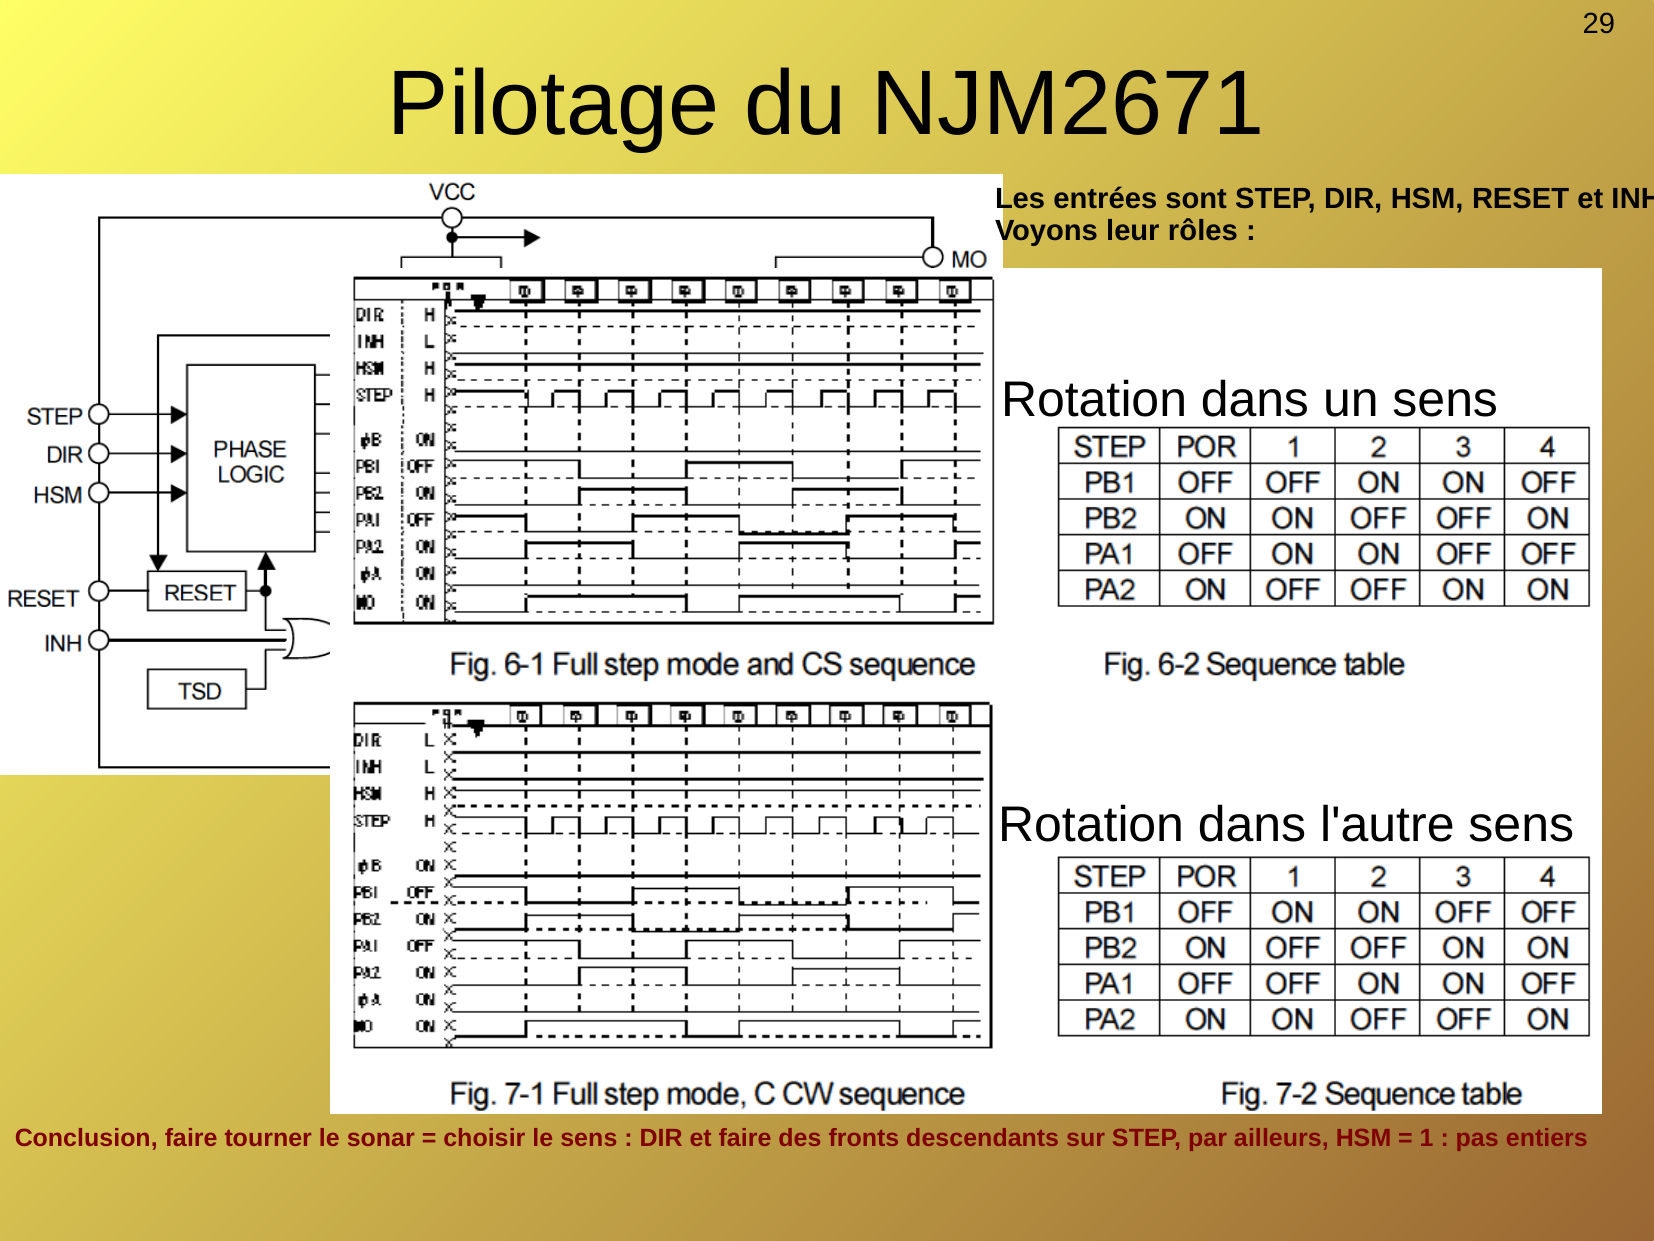

# Pilotage du NJM2671
Les entrées sont STEP, DIR, HSM, RESET et INH.
Voyons leur rôles :
Rotation dans un sens
Rotation dans l'autre sens
Conclusion, faire tourner le sonar = choisir le sens : DIR et faire des fronts descendants sur STEP, par ailleurs, HSM = 1 : pas entiers